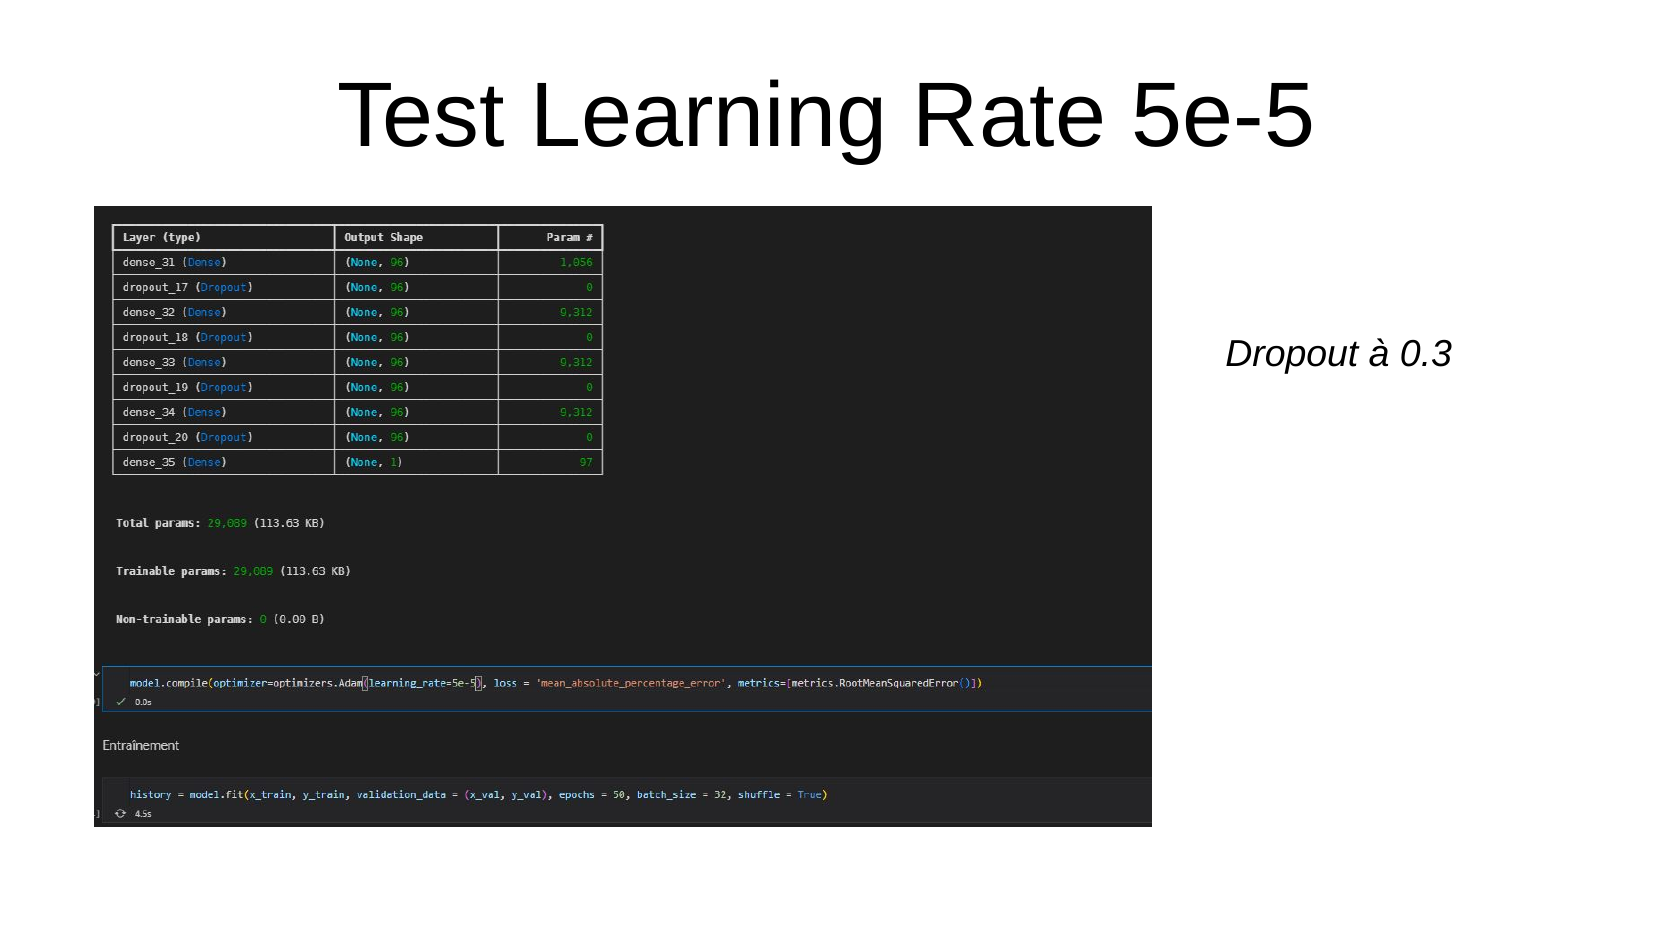

# Test Learning Rate 5e-5
Dropout à 0.3